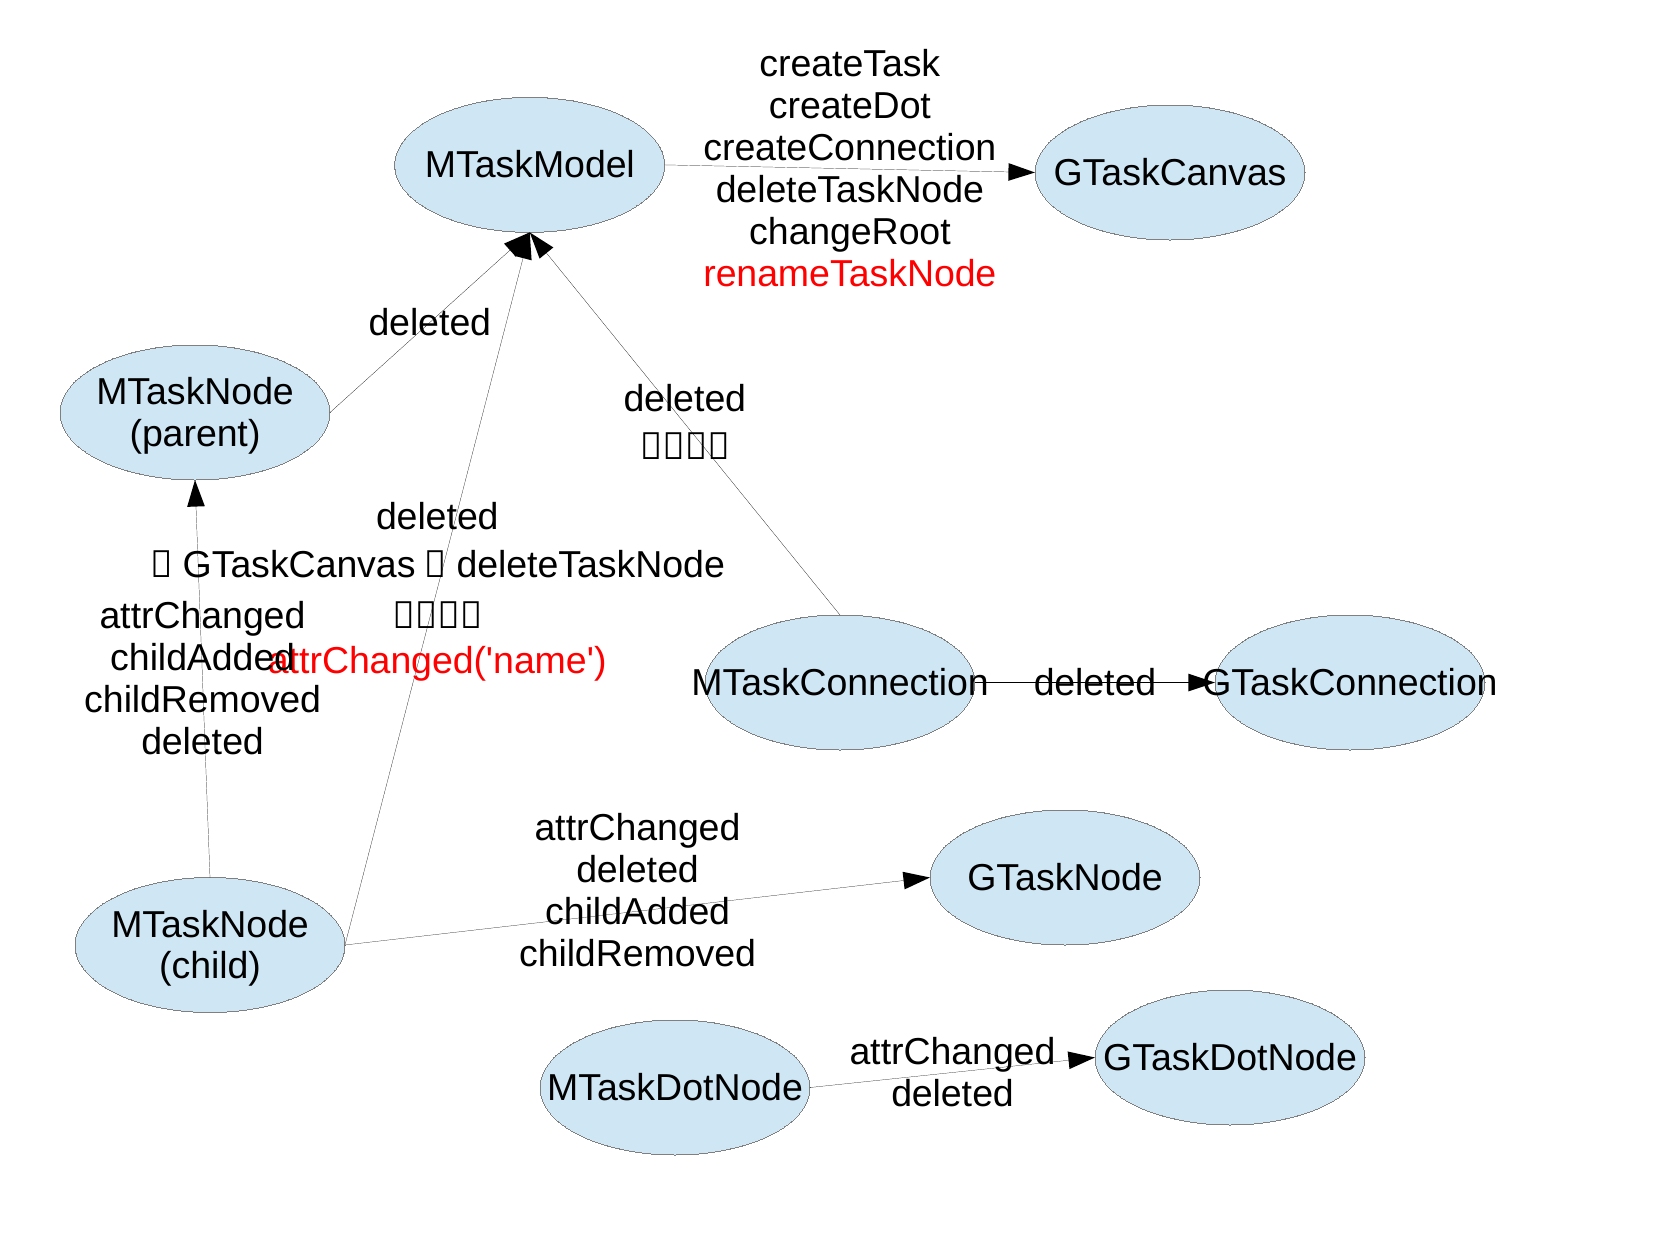

MTaskModel
GTaskCanvas
MTaskNode
(parent)
MTaskConnection
GTaskConnection
GTaskNode
MTaskNode
(child)
GTaskDotNode
MTaskDotNode